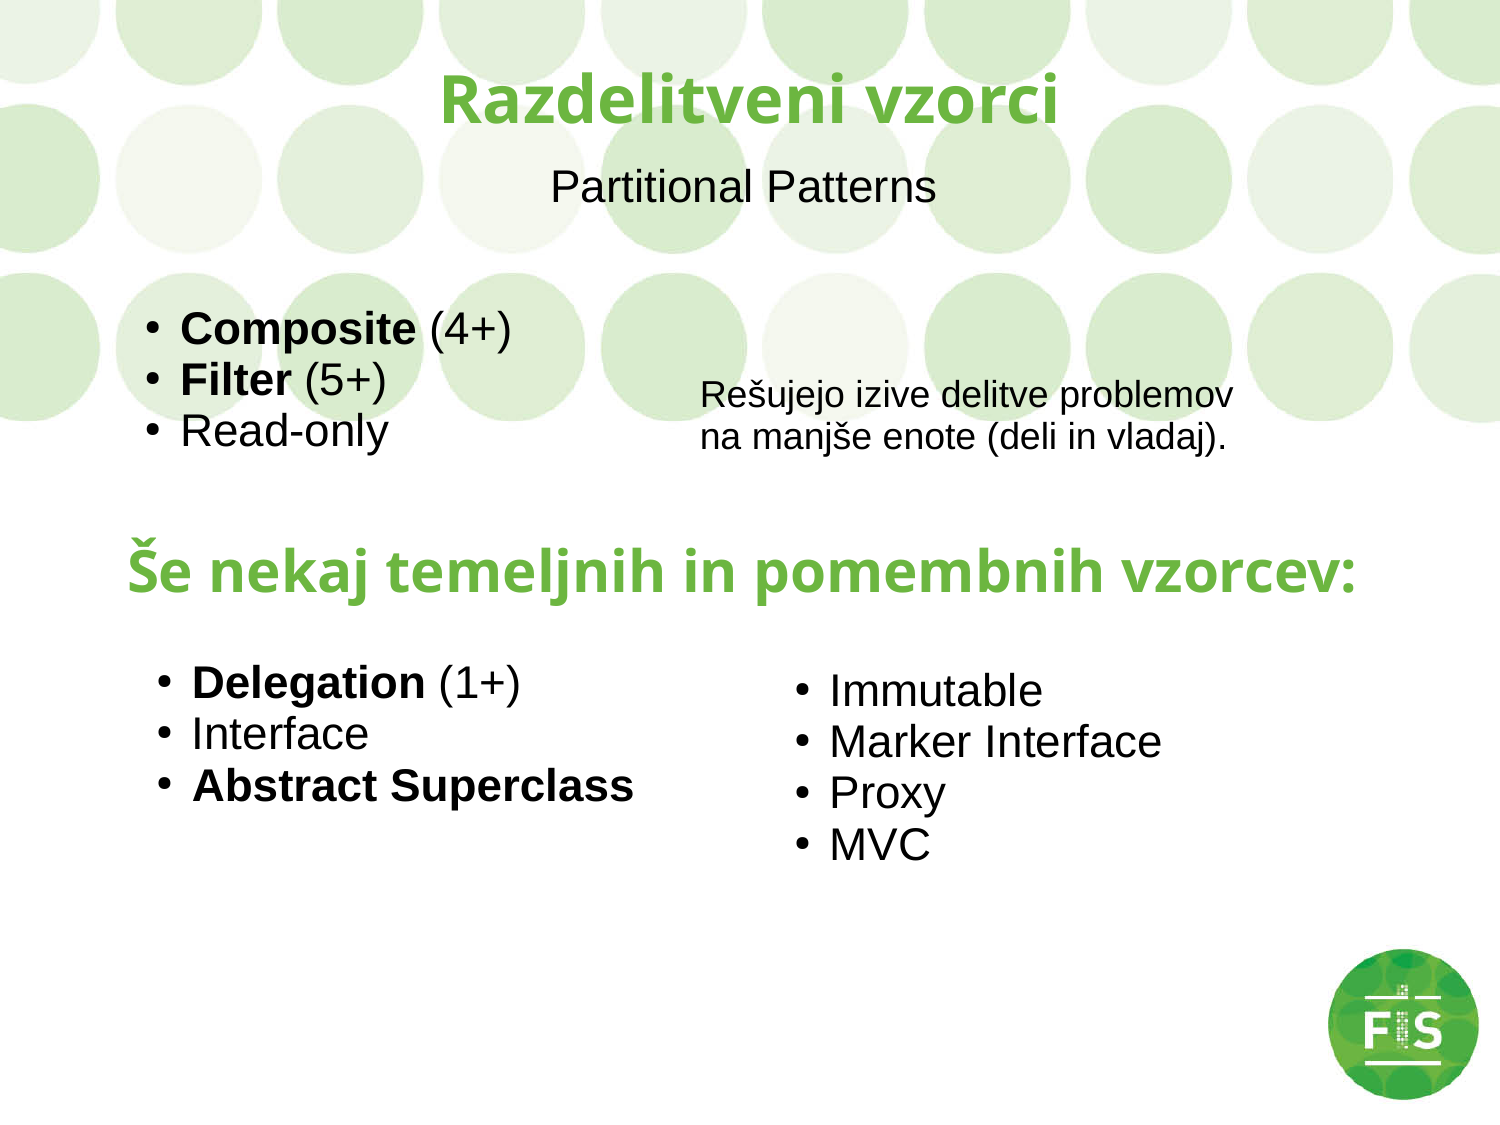

Razdelitveni vzorci
Partitional Patterns
Composite (4+)
Filter (5+)
Read-only
Rešujejo izive delitve problemov na manjše enote (deli in vladaj).
# Še nekaj temeljnih in pomembnih vzorcev:
Immutable
Marker Interface
Proxy
MVC
Delegation (1+)
Interface
Abstract Superclass